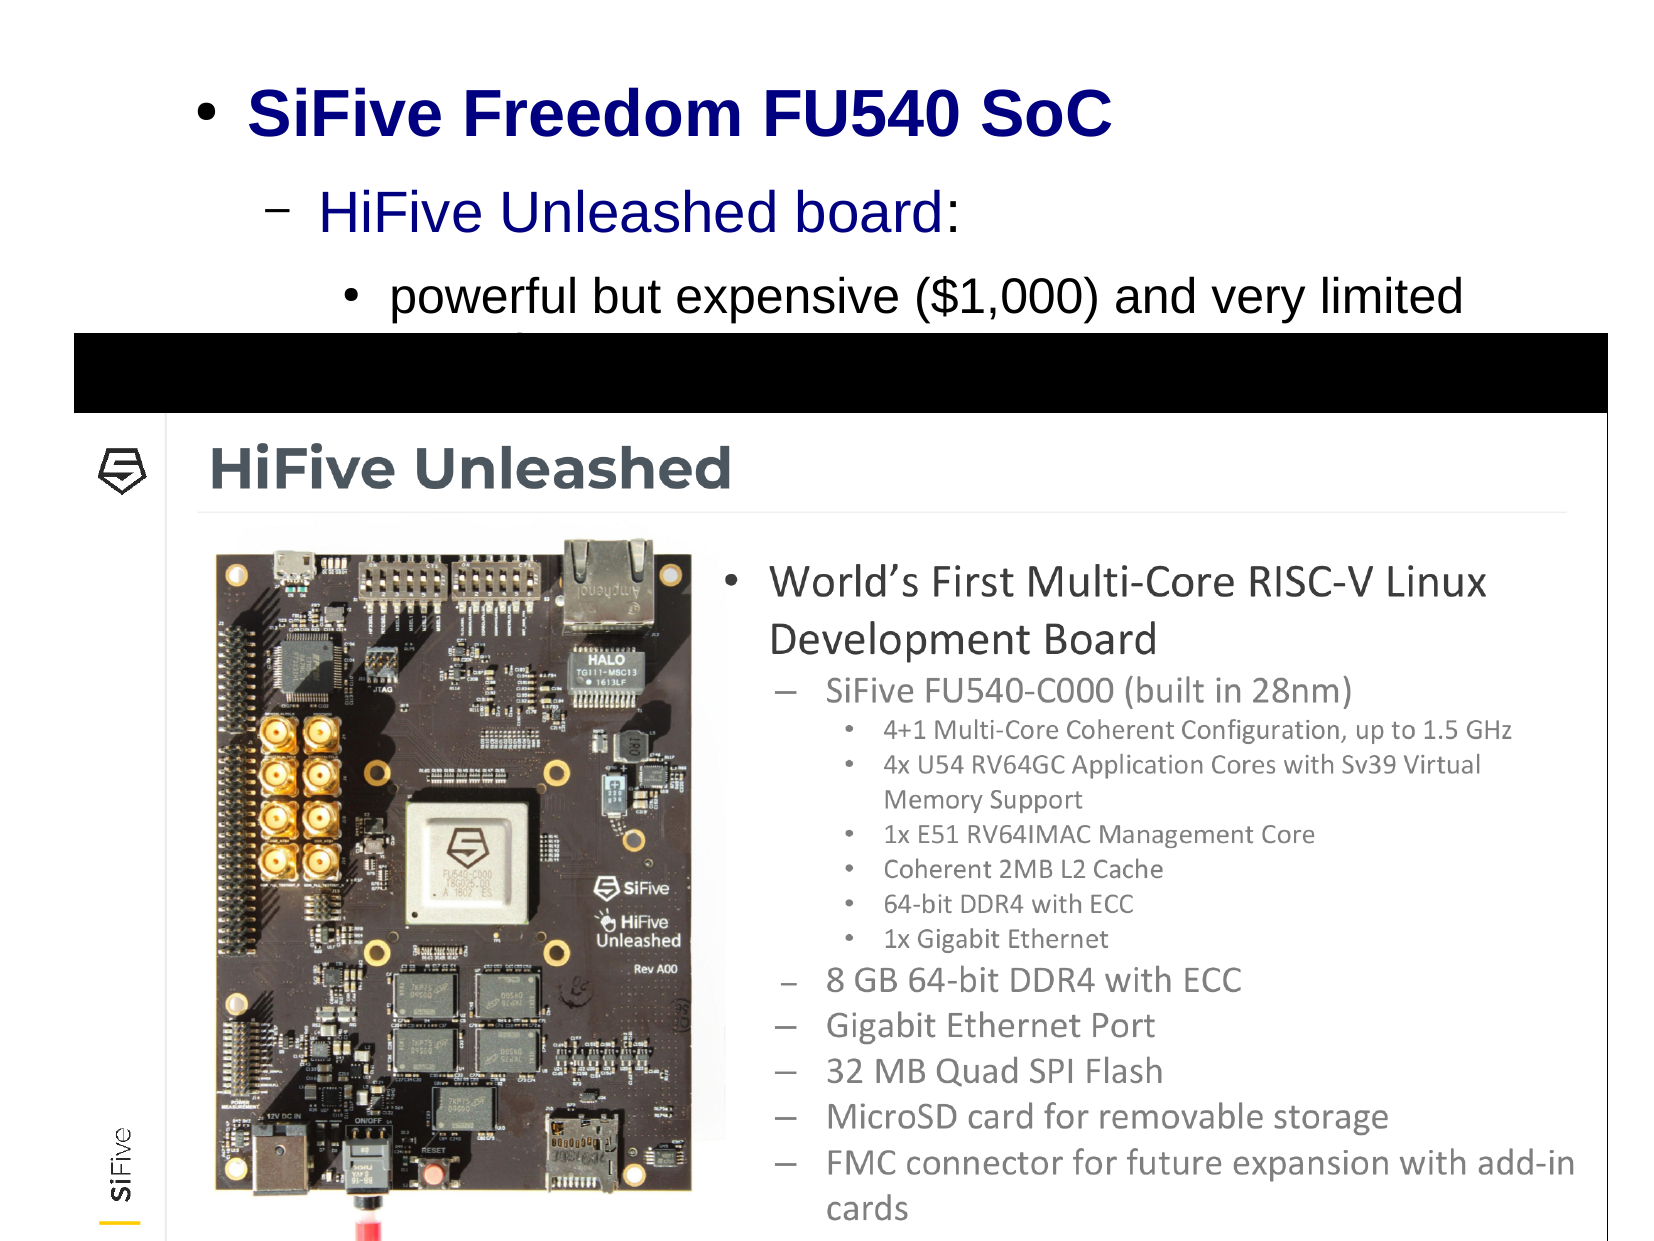

# SiFive Freedom FU540 SoC
HiFive Unleashed board:
powerful but expensive ($1,000) and very limited quantity